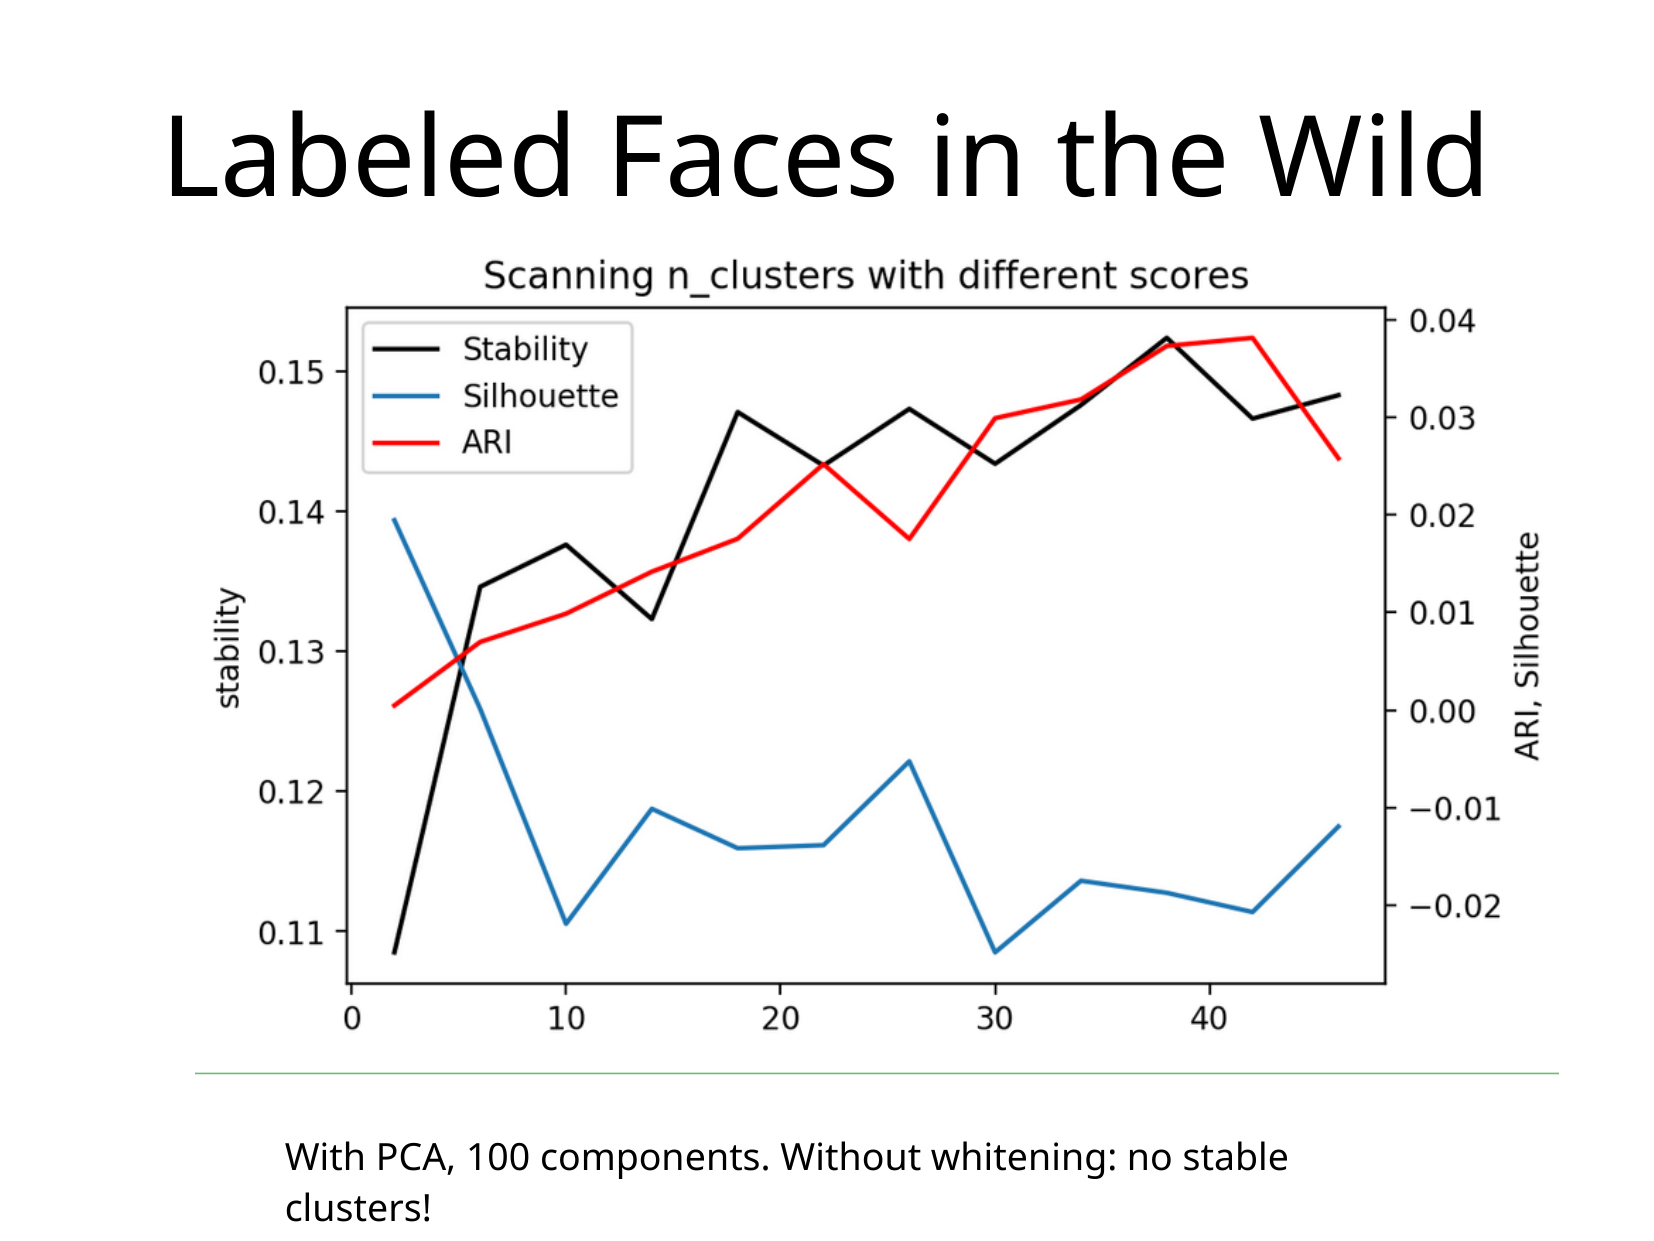

# Labeled Faces in the Wild
With PCA, 100 components. Without whitening: no stable clusters!